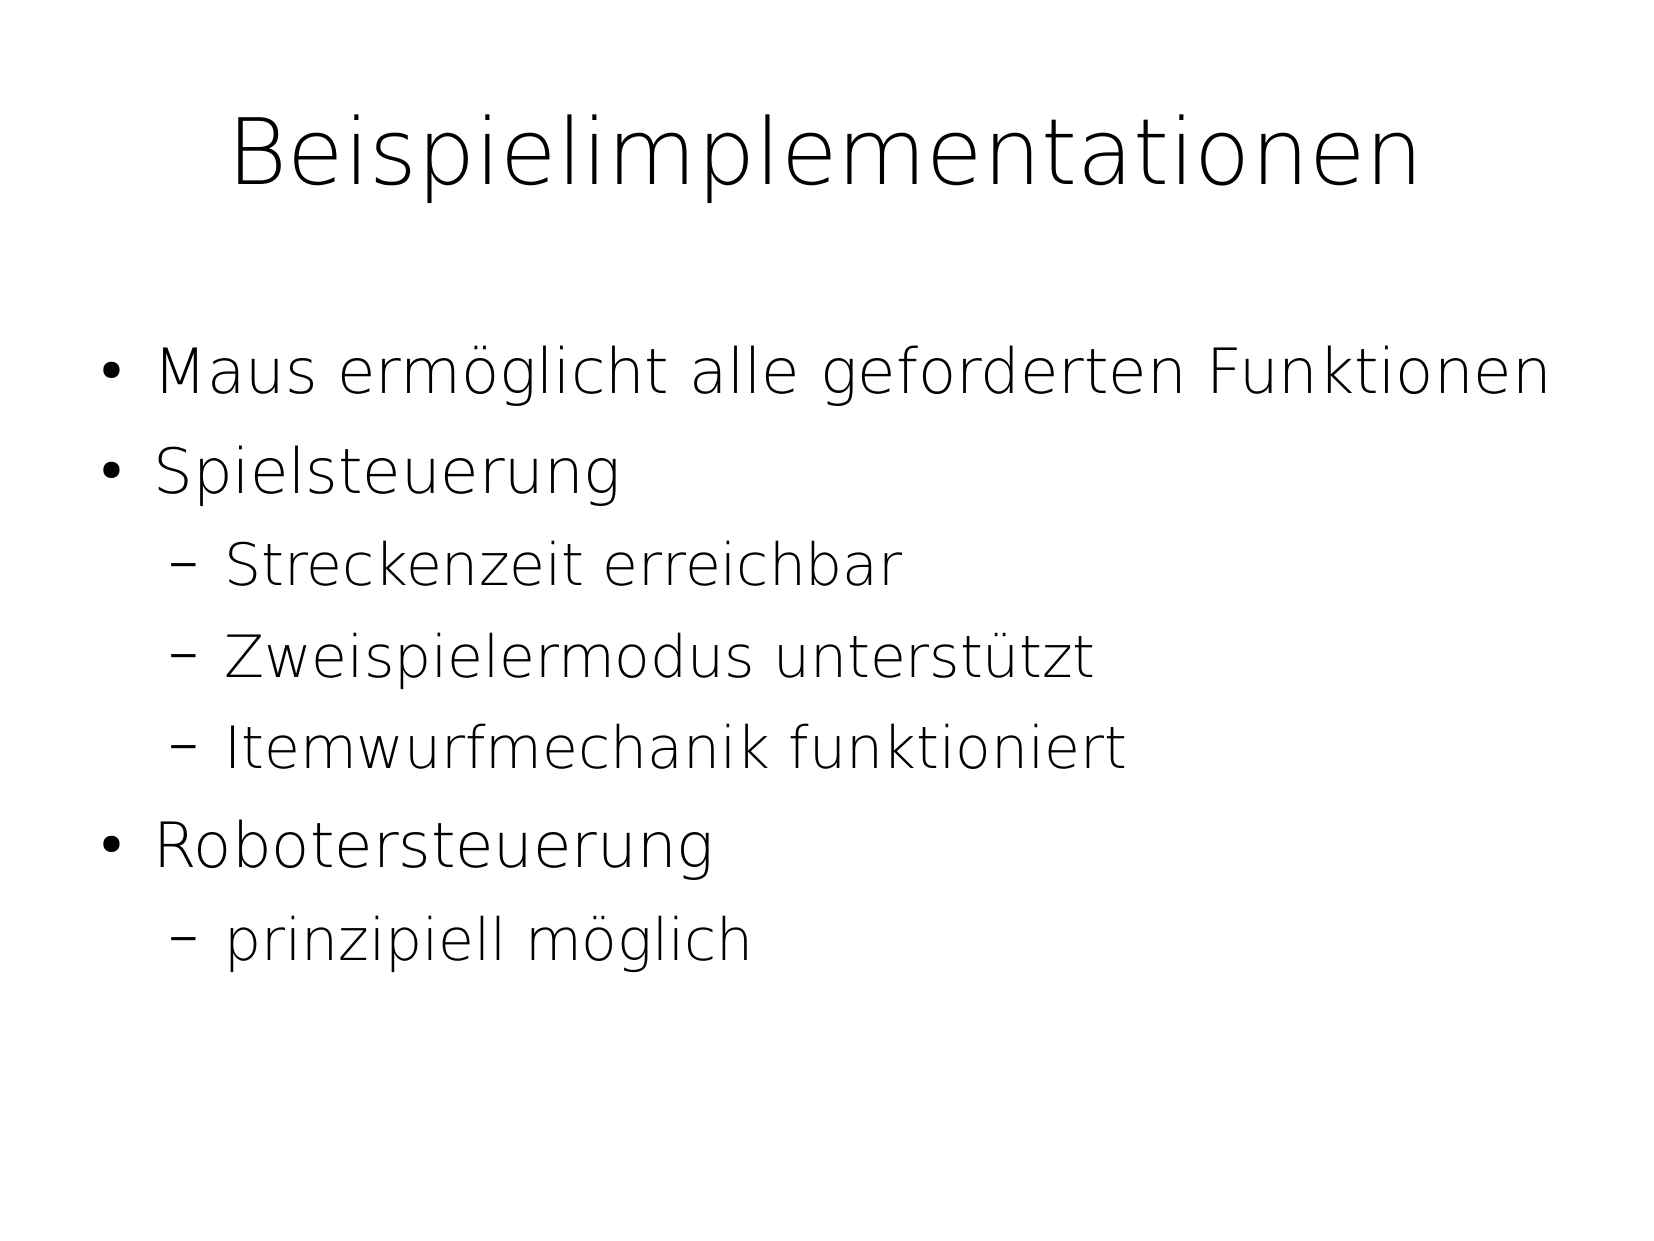

# Beispielimplementationen
Maus ermöglicht alle geforderten Funktionen
Spielsteuerung
Streckenzeit erreichbar
Zweispielermodus unterstützt
Itemwurfmechanik funktioniert
Robotersteuerung
prinzipiell möglich